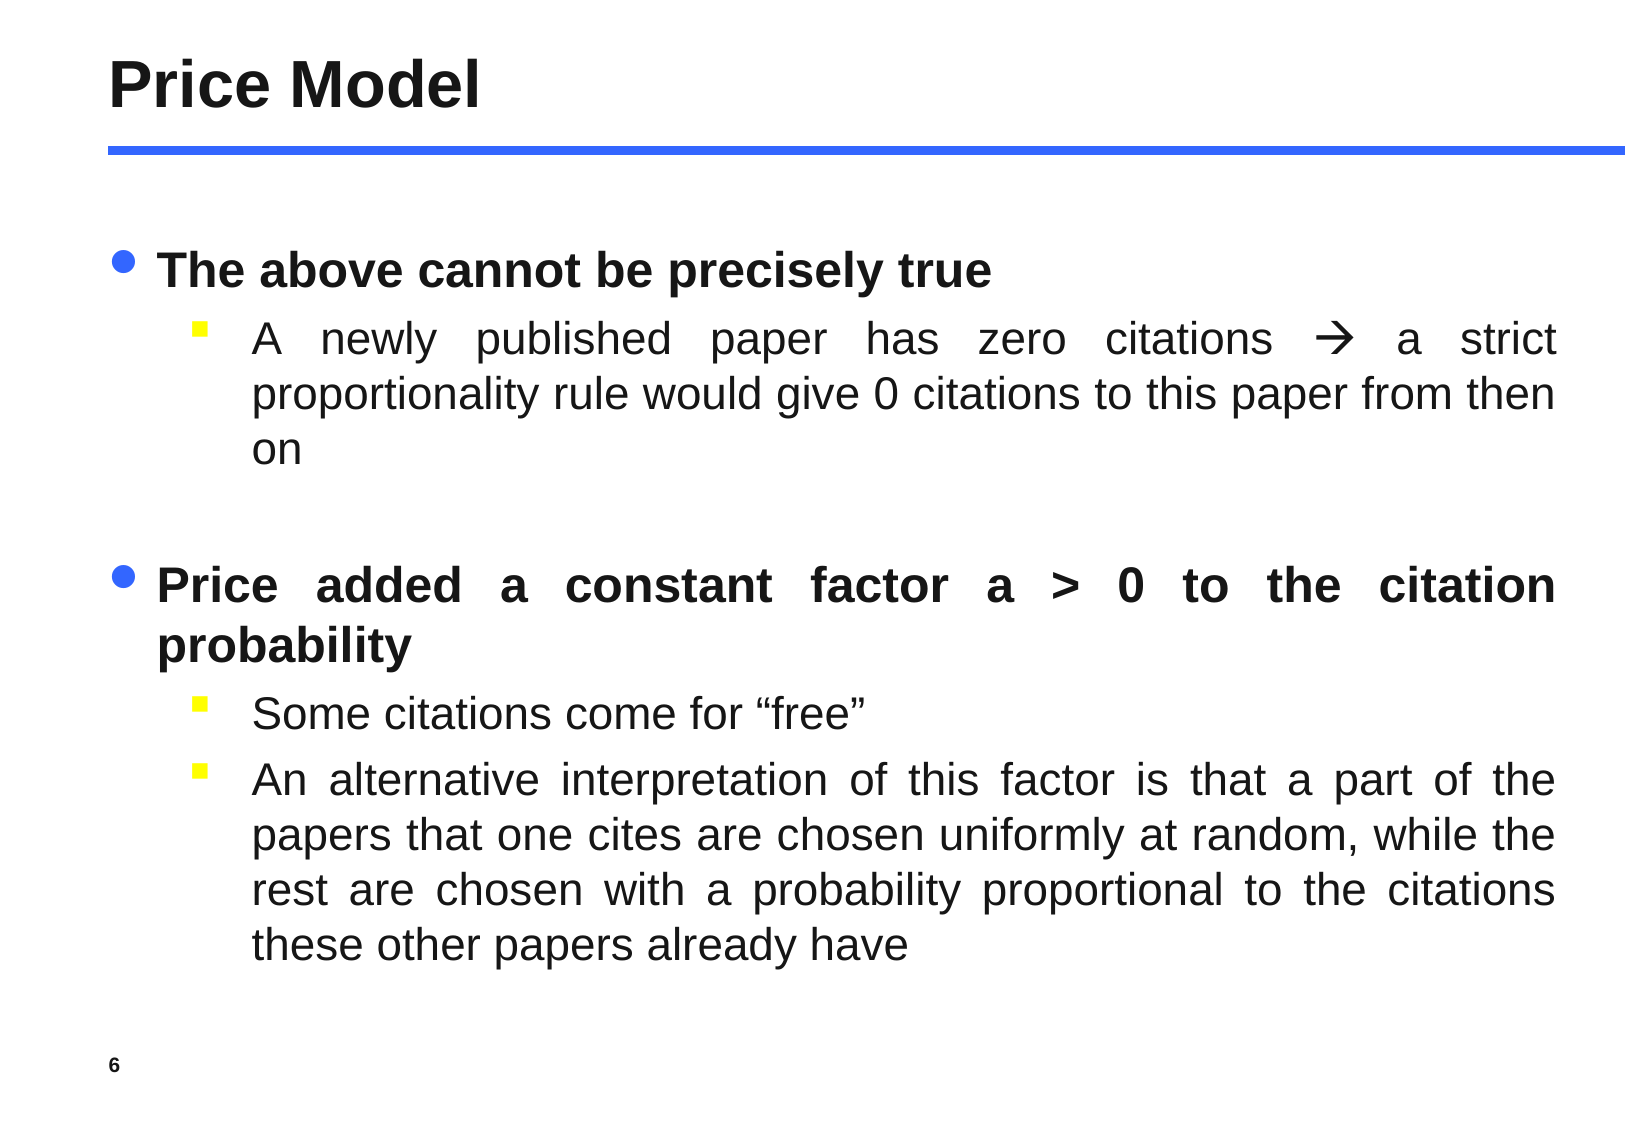

# Price Model
The above cannot be precisely true
A newly published paper has zero citations  a strict proportionality rule would give 0 citations to this paper from then on
Price added a constant factor a > 0 to the citation probability
Some citations come for “free”
An alternative interpretation of this factor is that a part of the papers that one cites are chosen uniformly at random, while the rest are chosen with a probability proportional to the citations these other papers already have